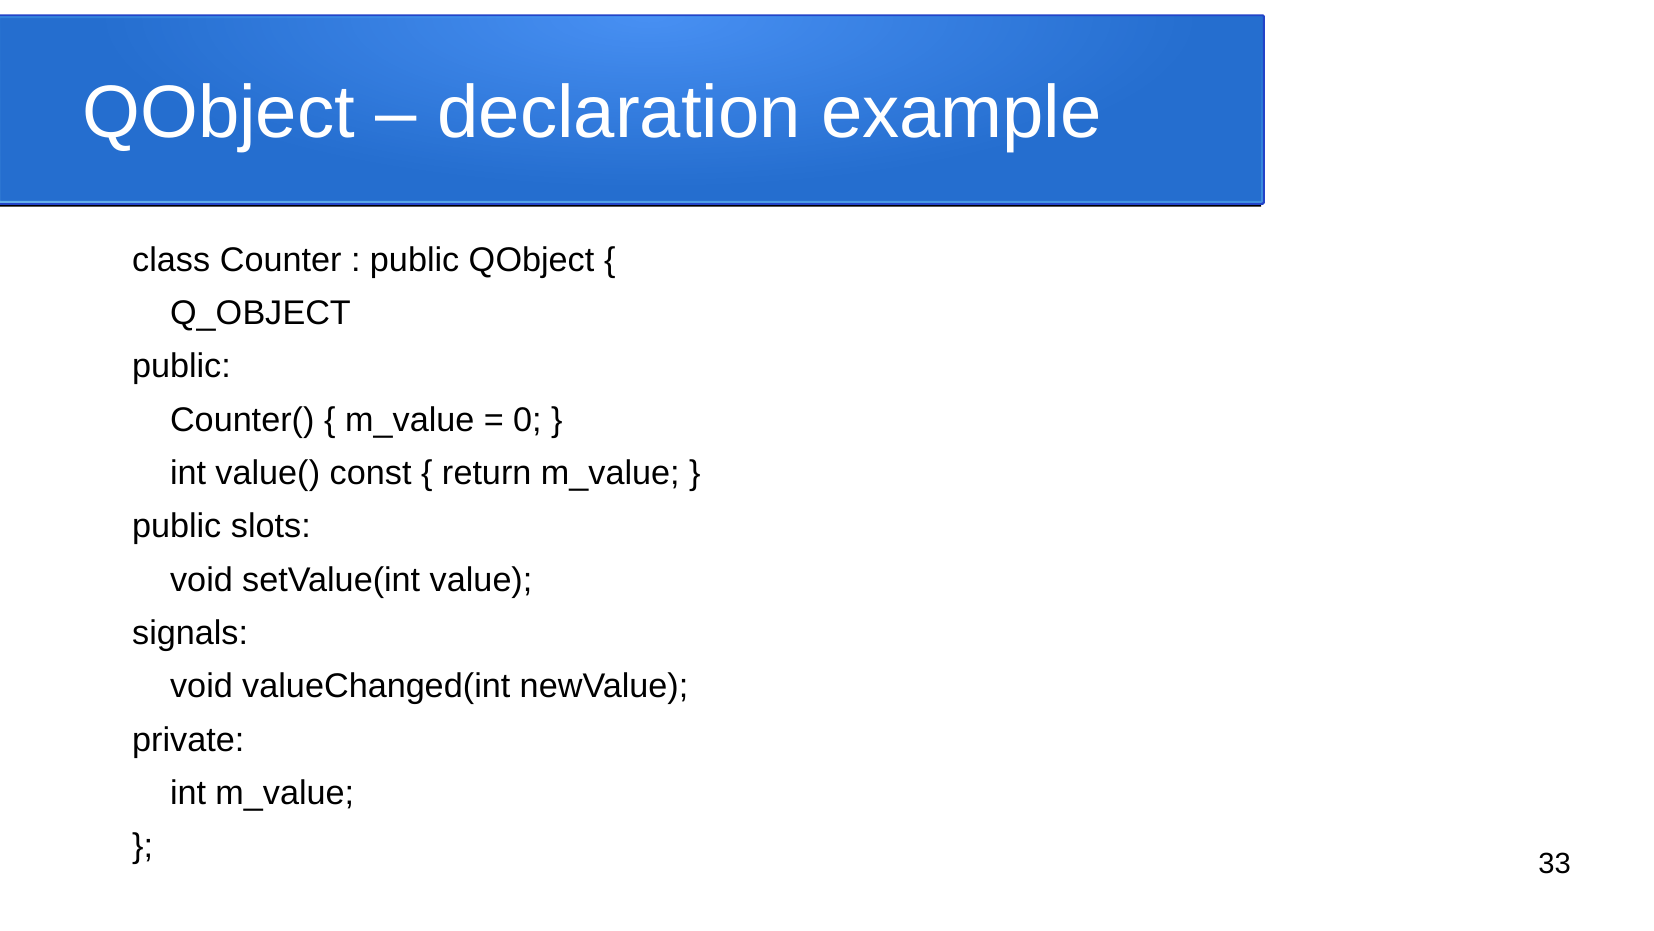

# QObject – declaration example
class Counter : public QObject {
 Q_OBJECT
public:
 Counter() { m_value = 0; }
 int value() const { return m_value; }
public slots:
 void setValue(int value);
signals:
 void valueChanged(int newValue);
private:
 int m_value;
};
33